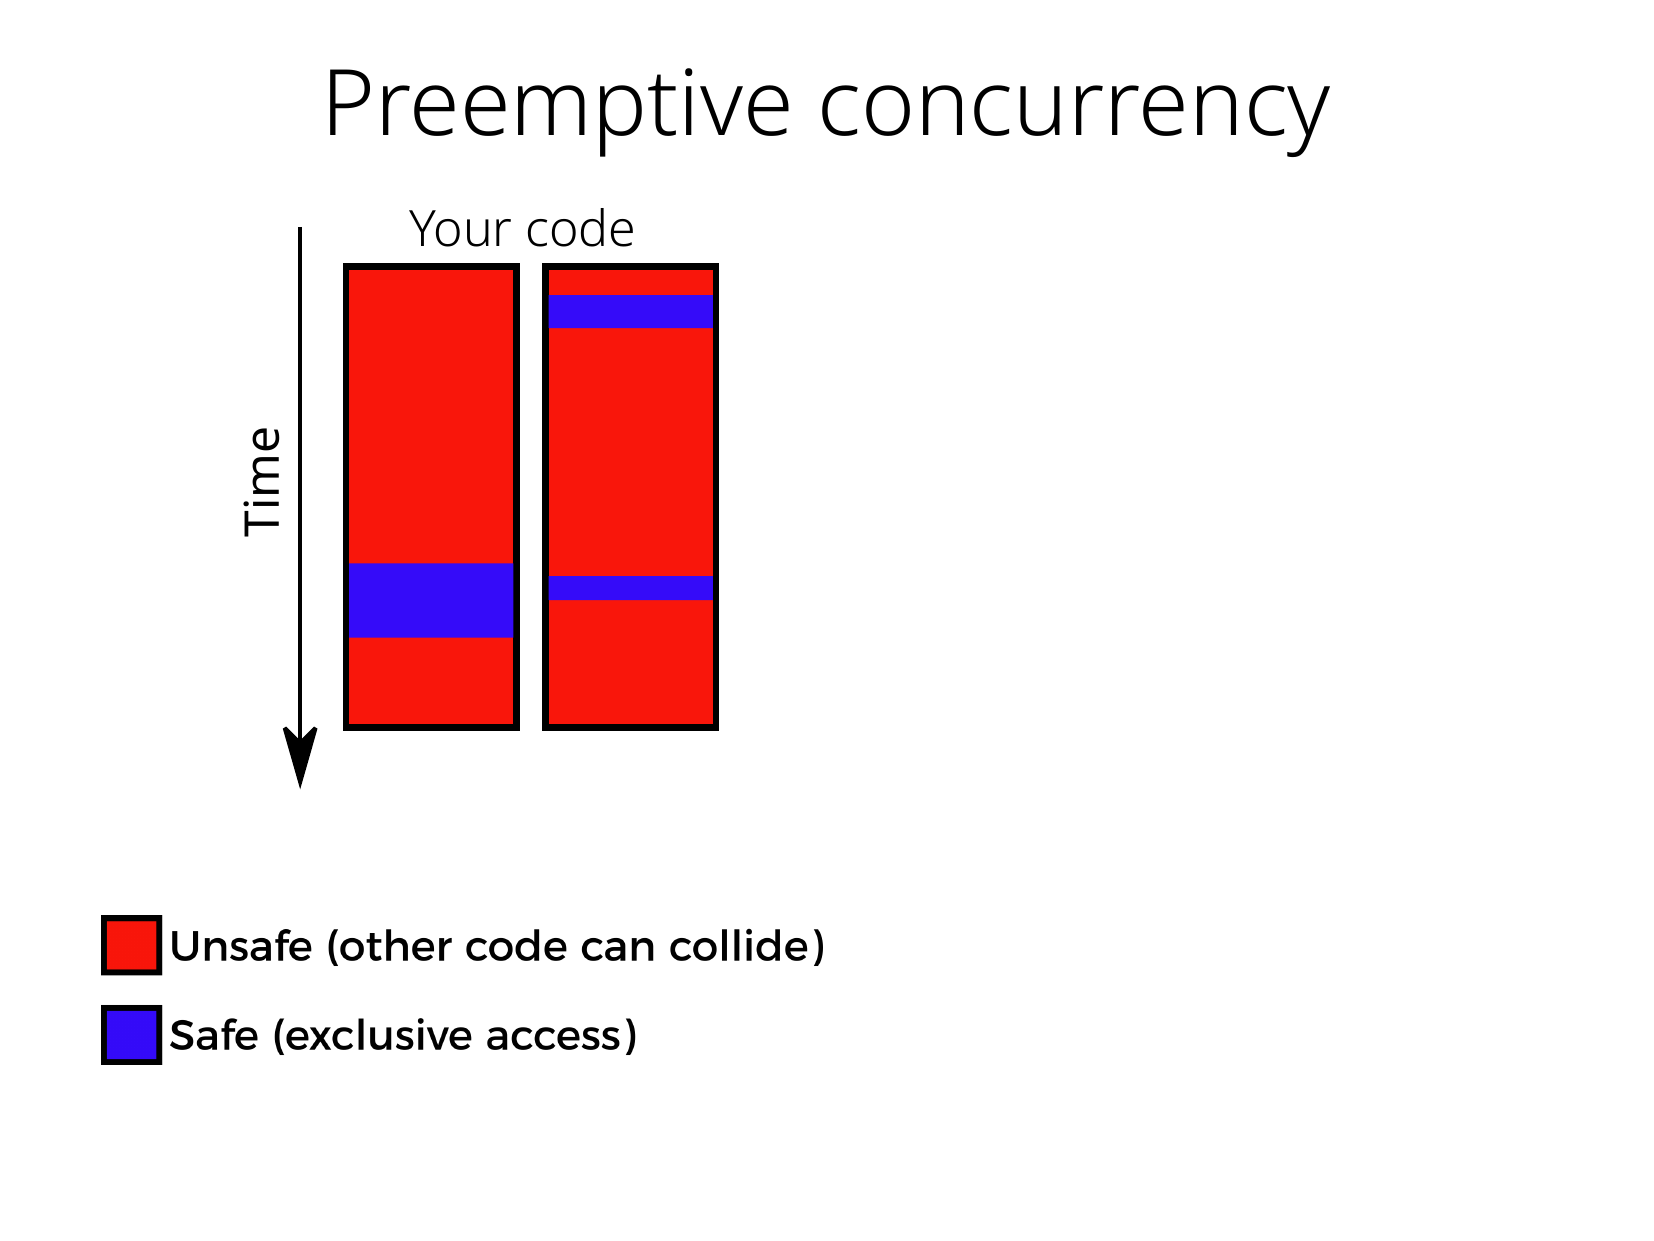

# Preemptive concurrency
Your code
How it executes